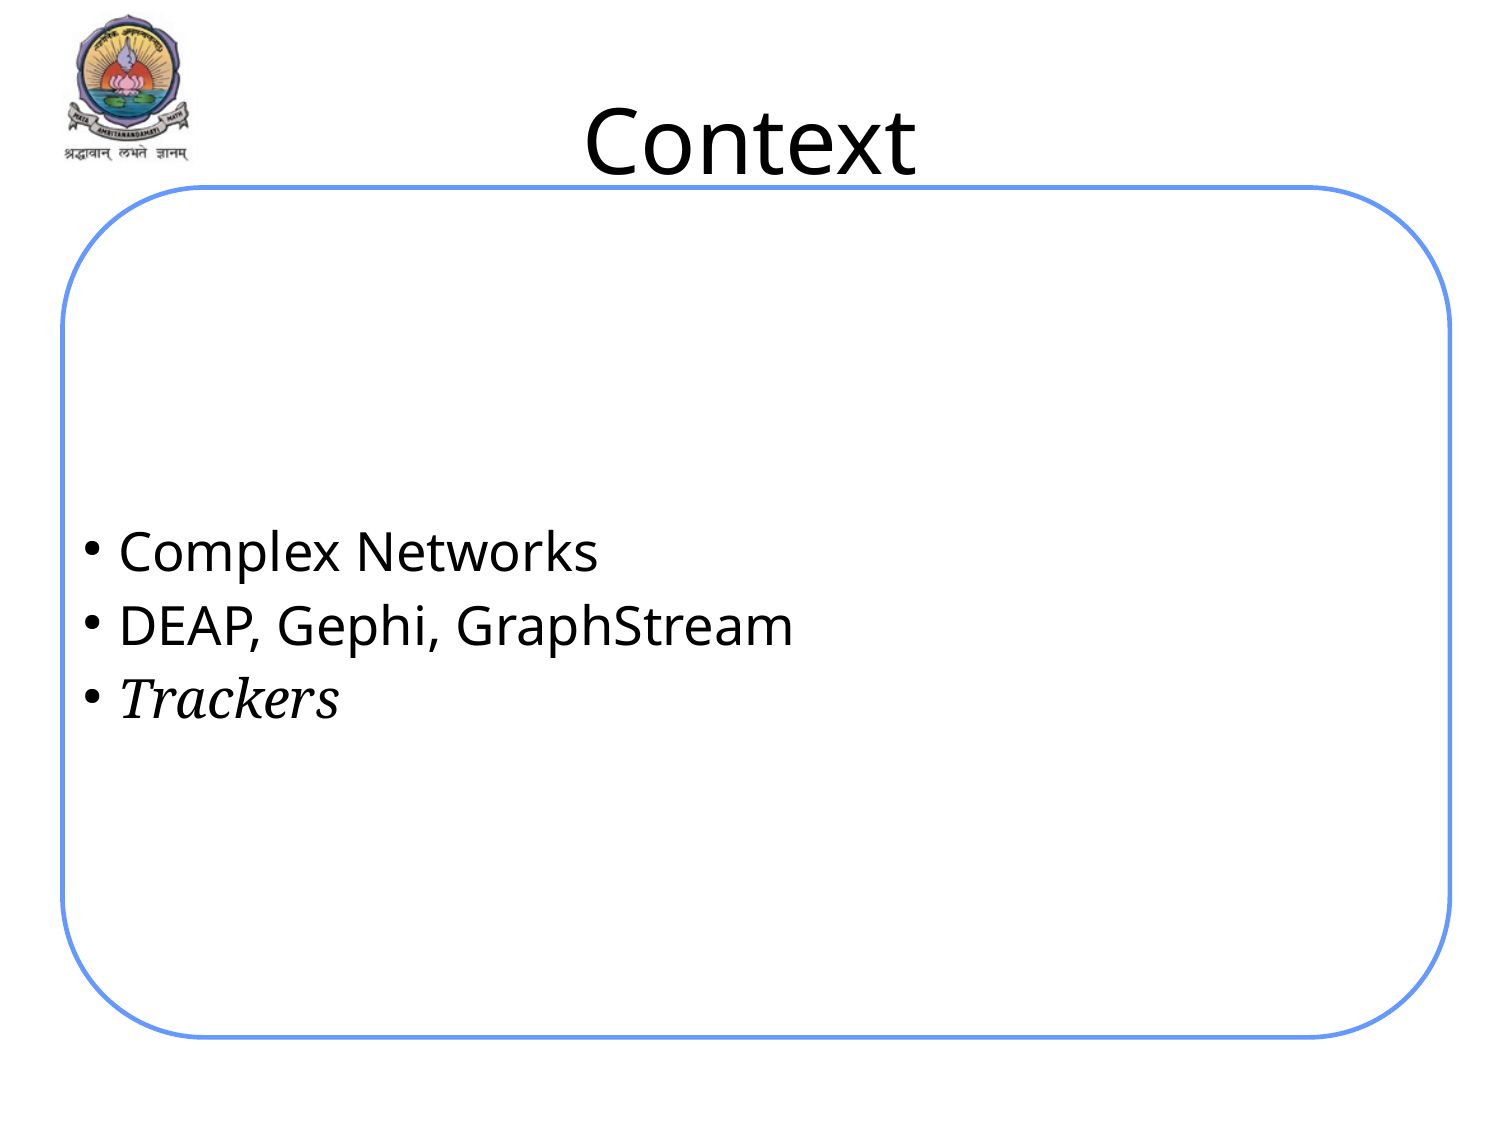

# Context
Complex Networks
DEAP, Gephi, GraphStream
Trackers